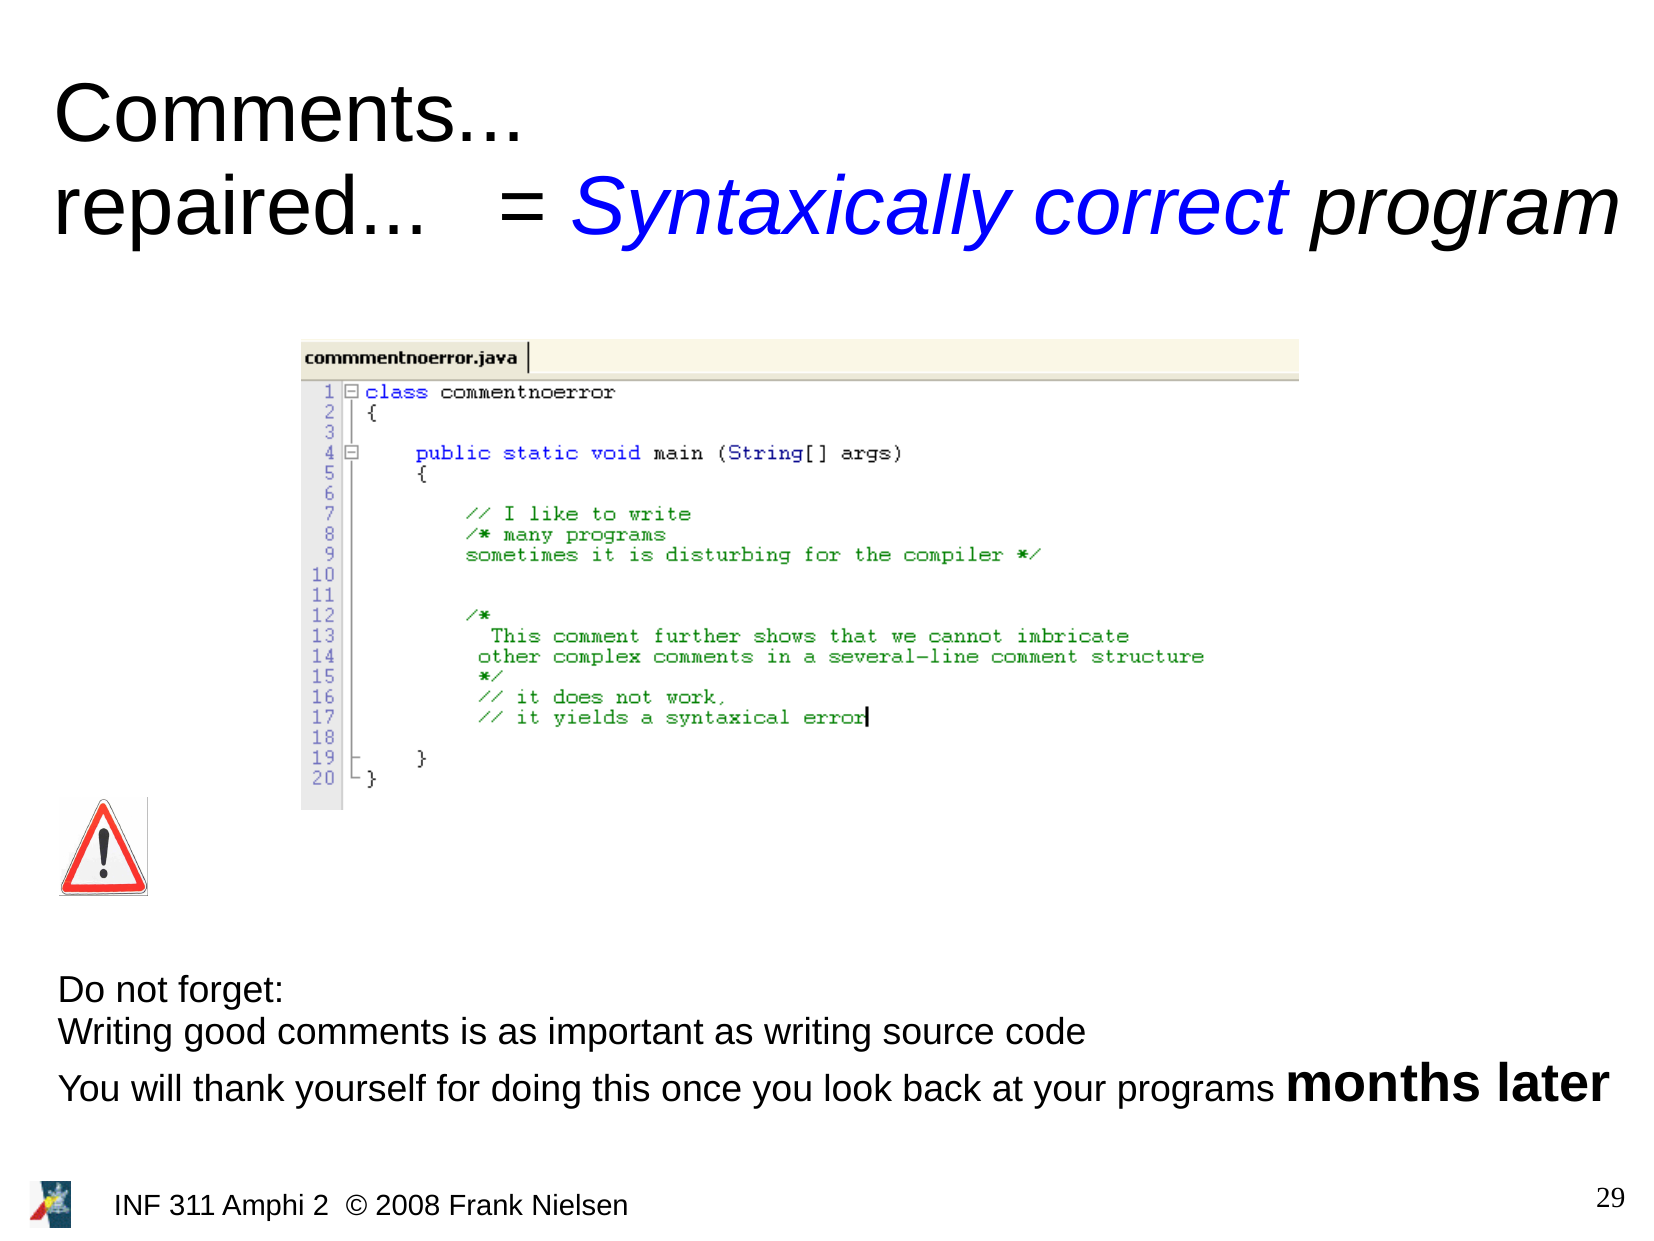

Comments...
repaired... = Syntaxically correct program
Do not forget:
Writing good comments is as important as writing source code
You will thank yourself for doing this once you look back at your programs months later